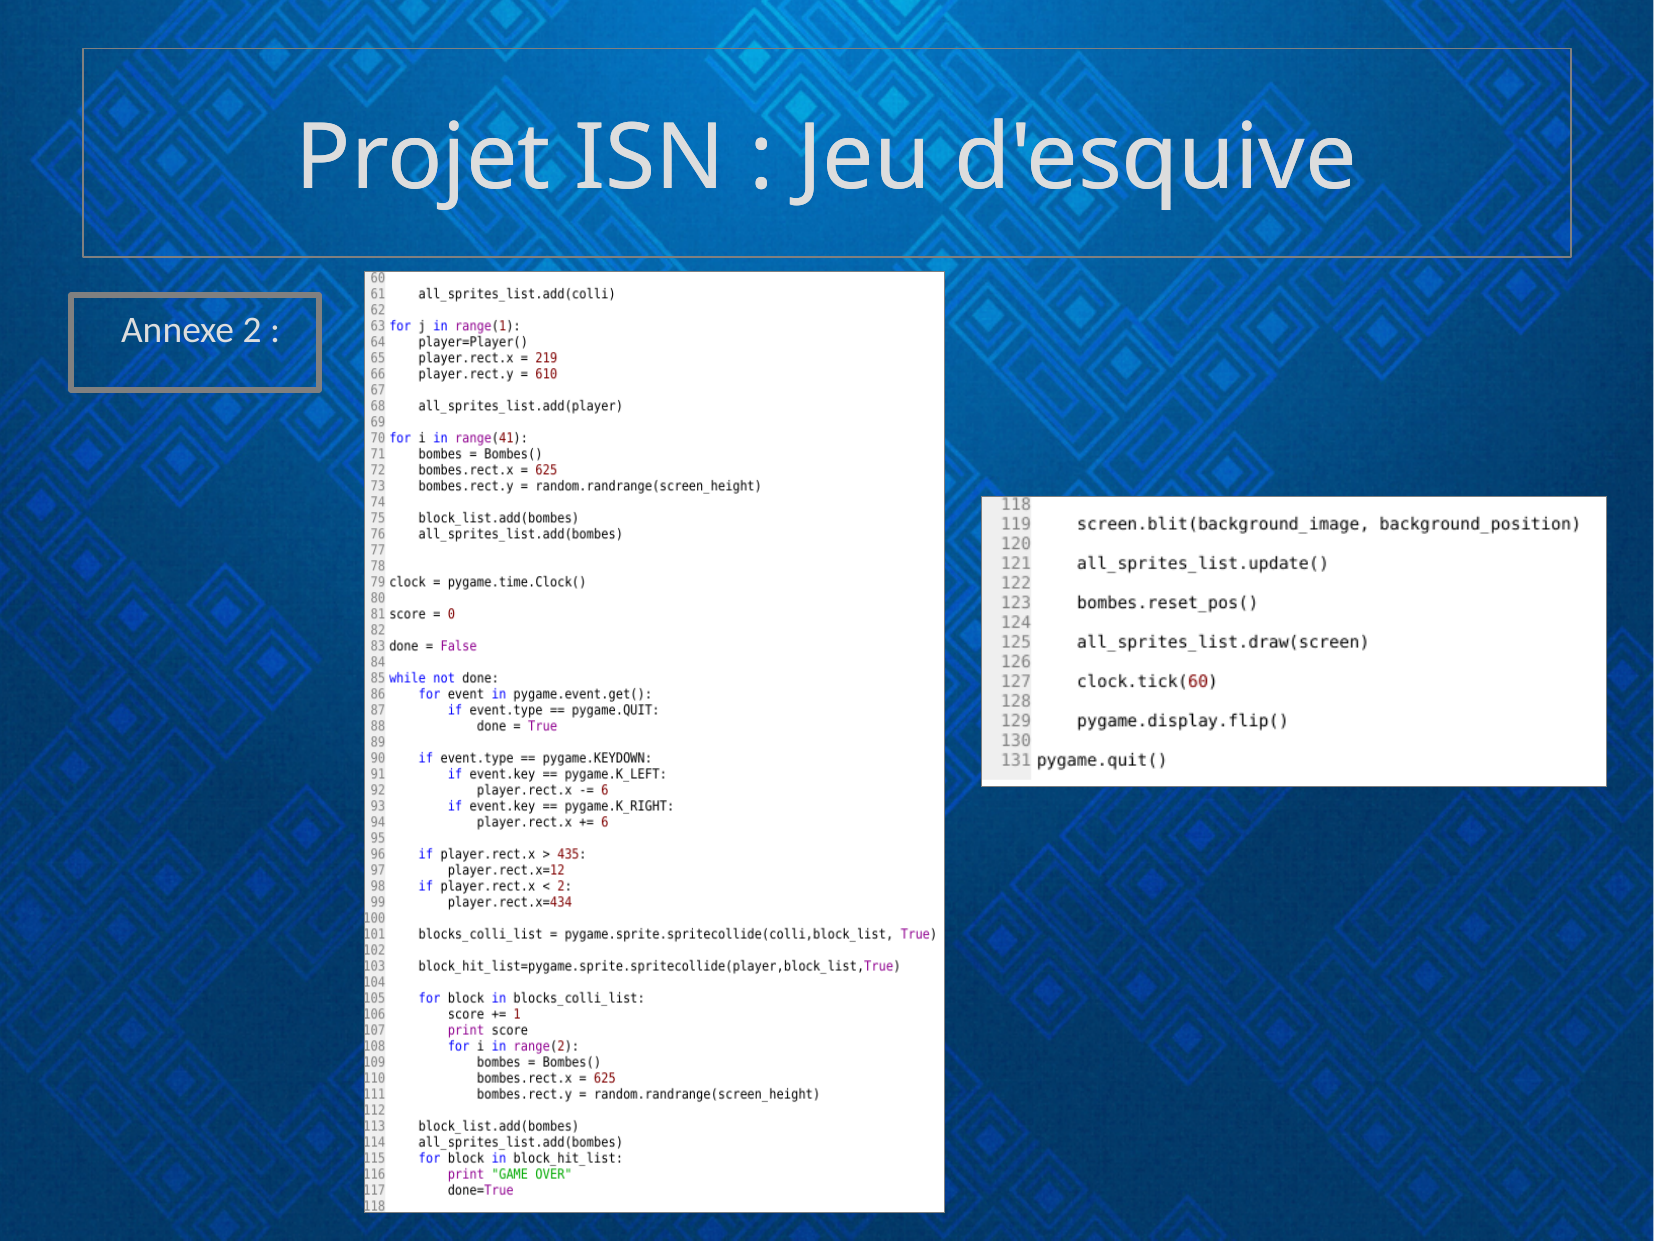

Projet ISN : Jeu d'esquive
# Projet ISN : Jeu d'esquive
Annexe 2 :